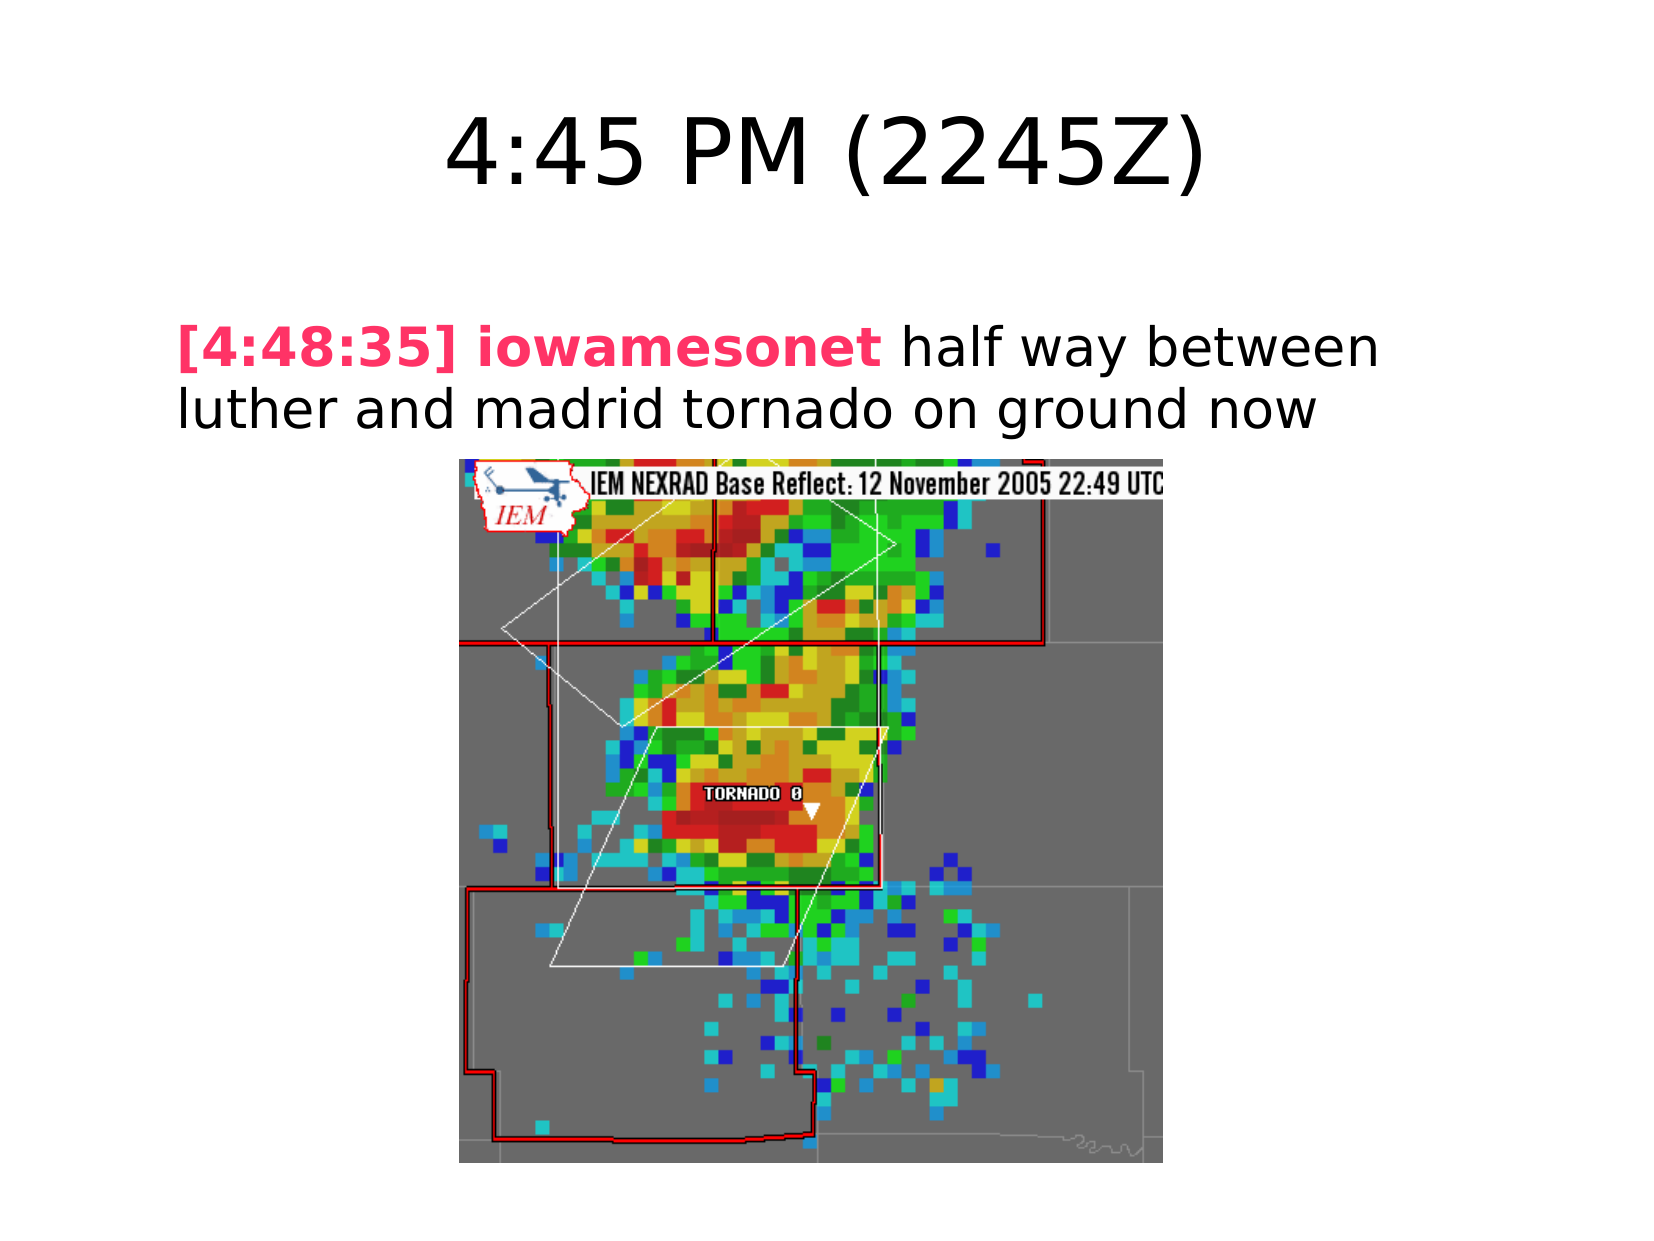

# 4:45 PM (2245Z)
[4:48:35] iowamesonet half way between luther and madrid tornado on ground now